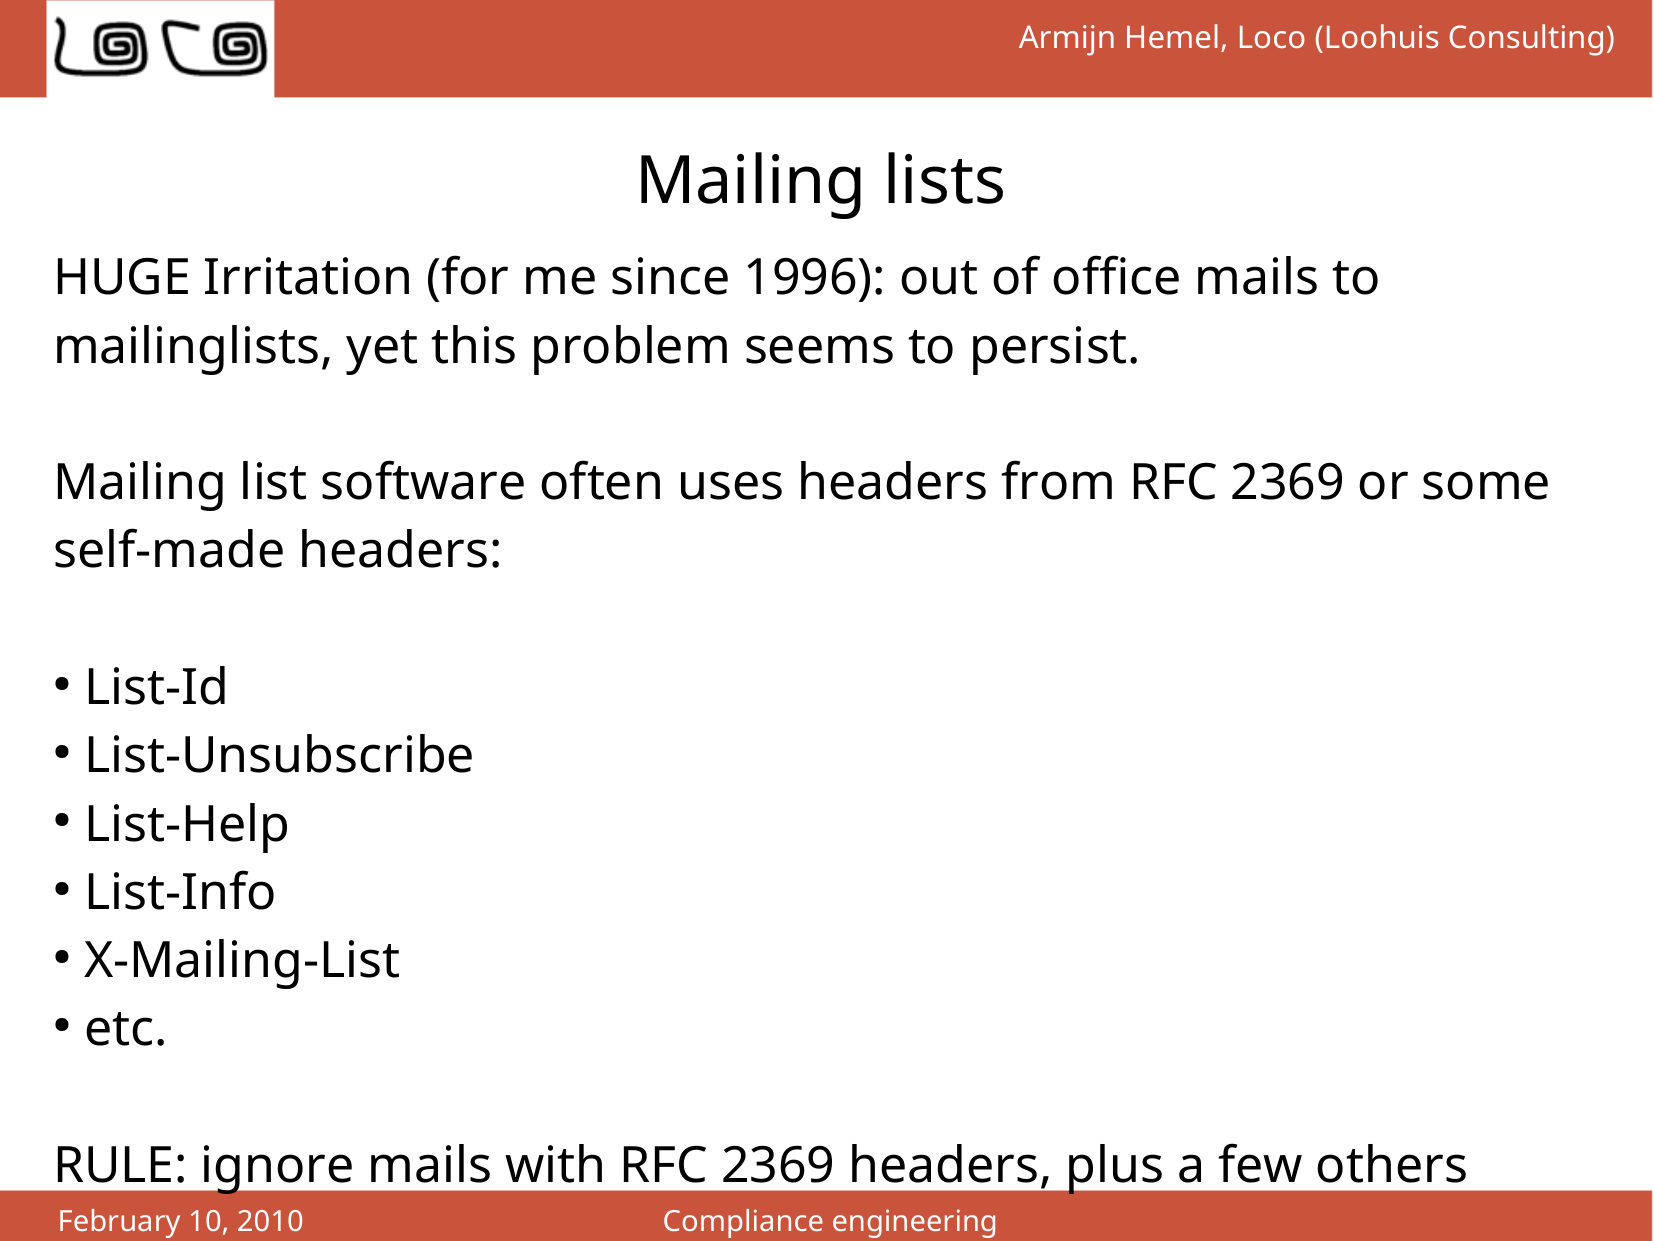

# Mailing lists
HUGE Irritation (for me since 1996): out of office mails to mailinglists, yet this problem seems to persist.
Mailing list software often uses headers from RFC 2369 or some self-made headers:
 List-Id
 List-Unsubscribe
 List-Help
 List-Info
 X-Mailing-List
 etc.
RULE: ignore mails with RFC 2369 headers, plus a few others
Comet: practical solution or crutch?